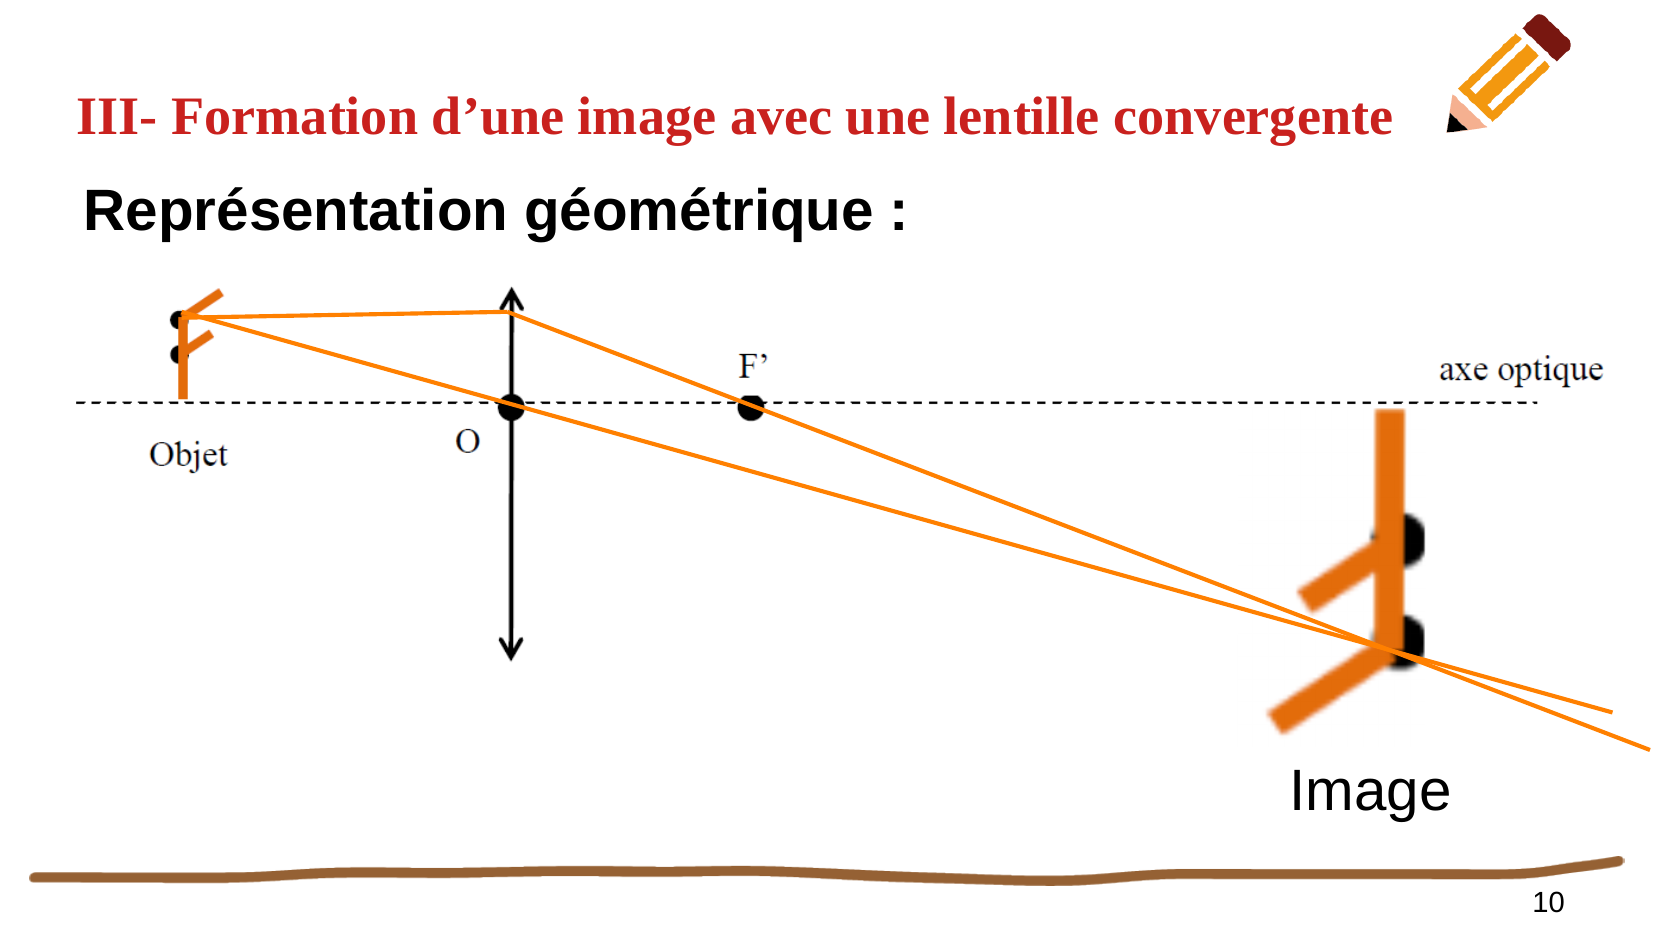

# III- Formation d’une image avec une lentille convergente
Représentation géométrique :
Image
10